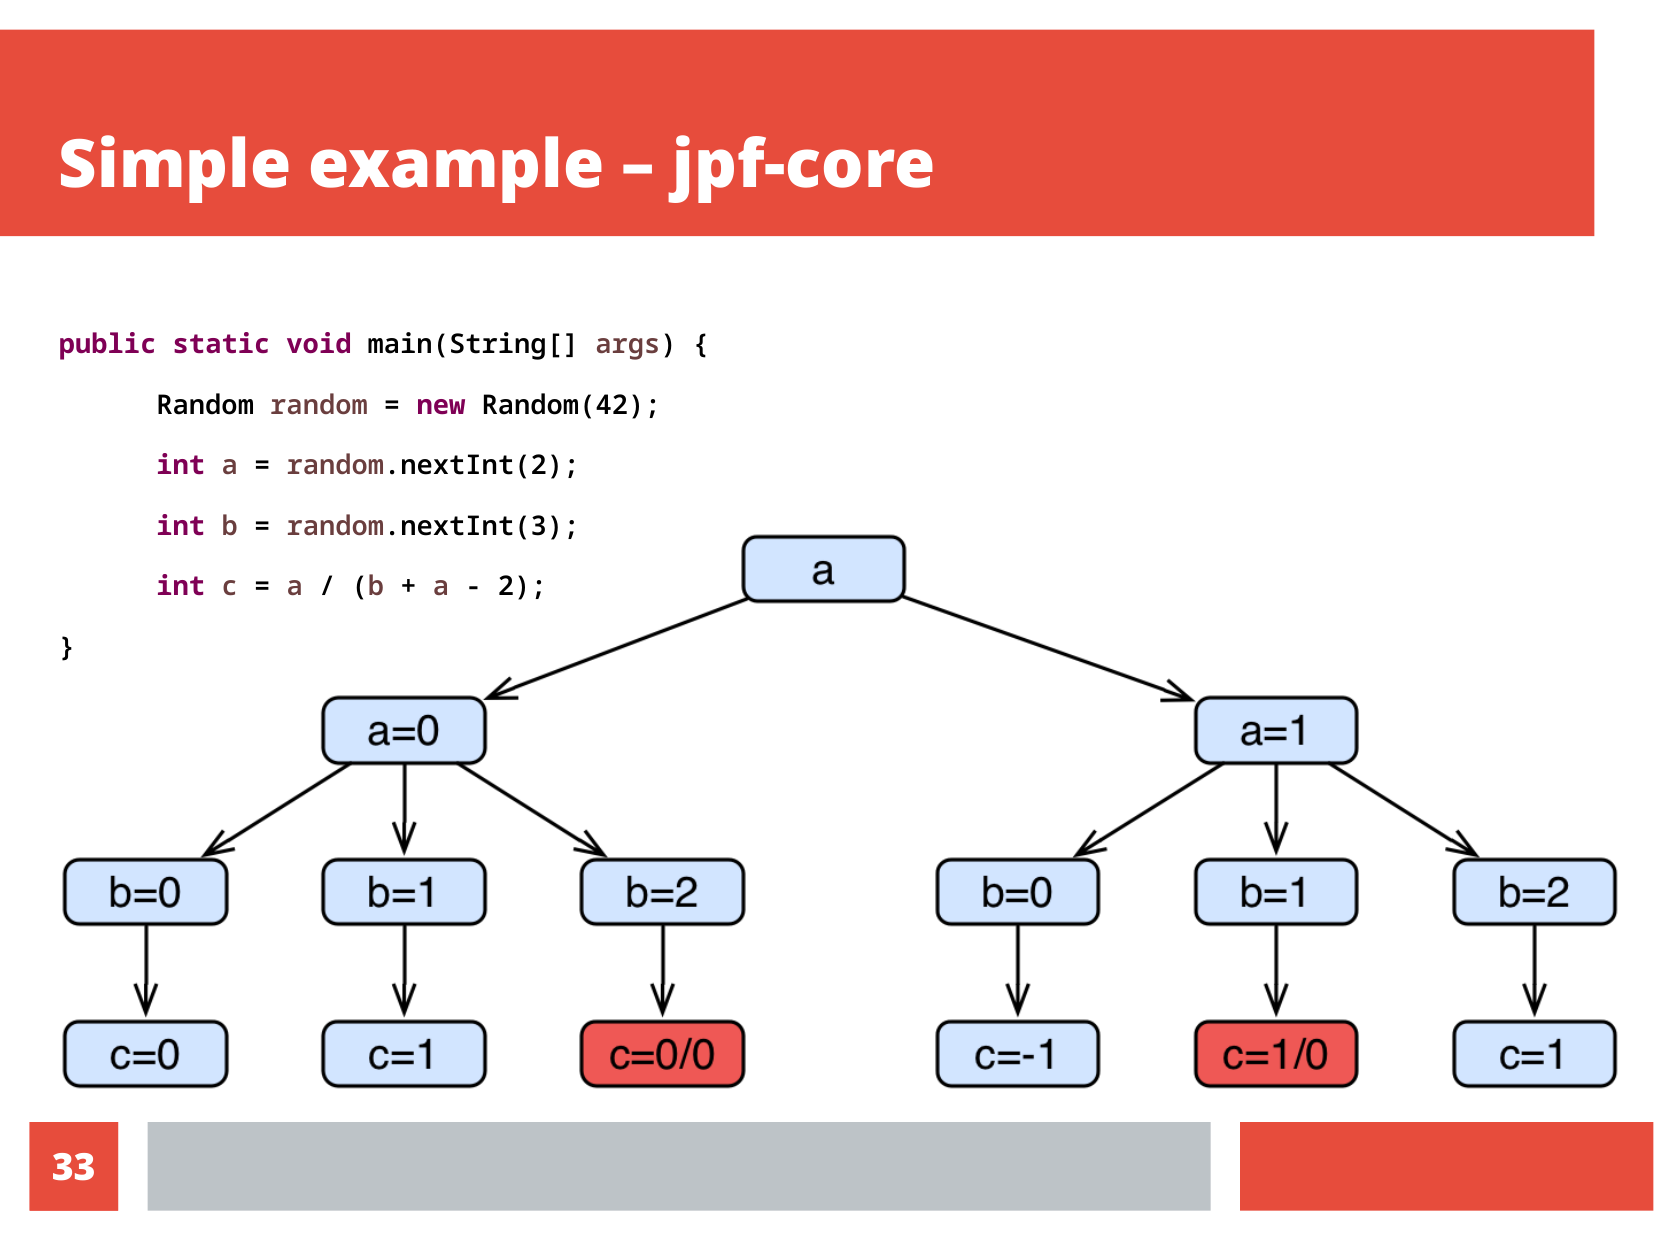

# Simple example – jpf-core
public static void main(String[] args) {
 Random random = new Random(42);
 int a = random.nextInt(2);
 int b = random.nextInt(3);
 int c = a / (b + a - 2);
}
33